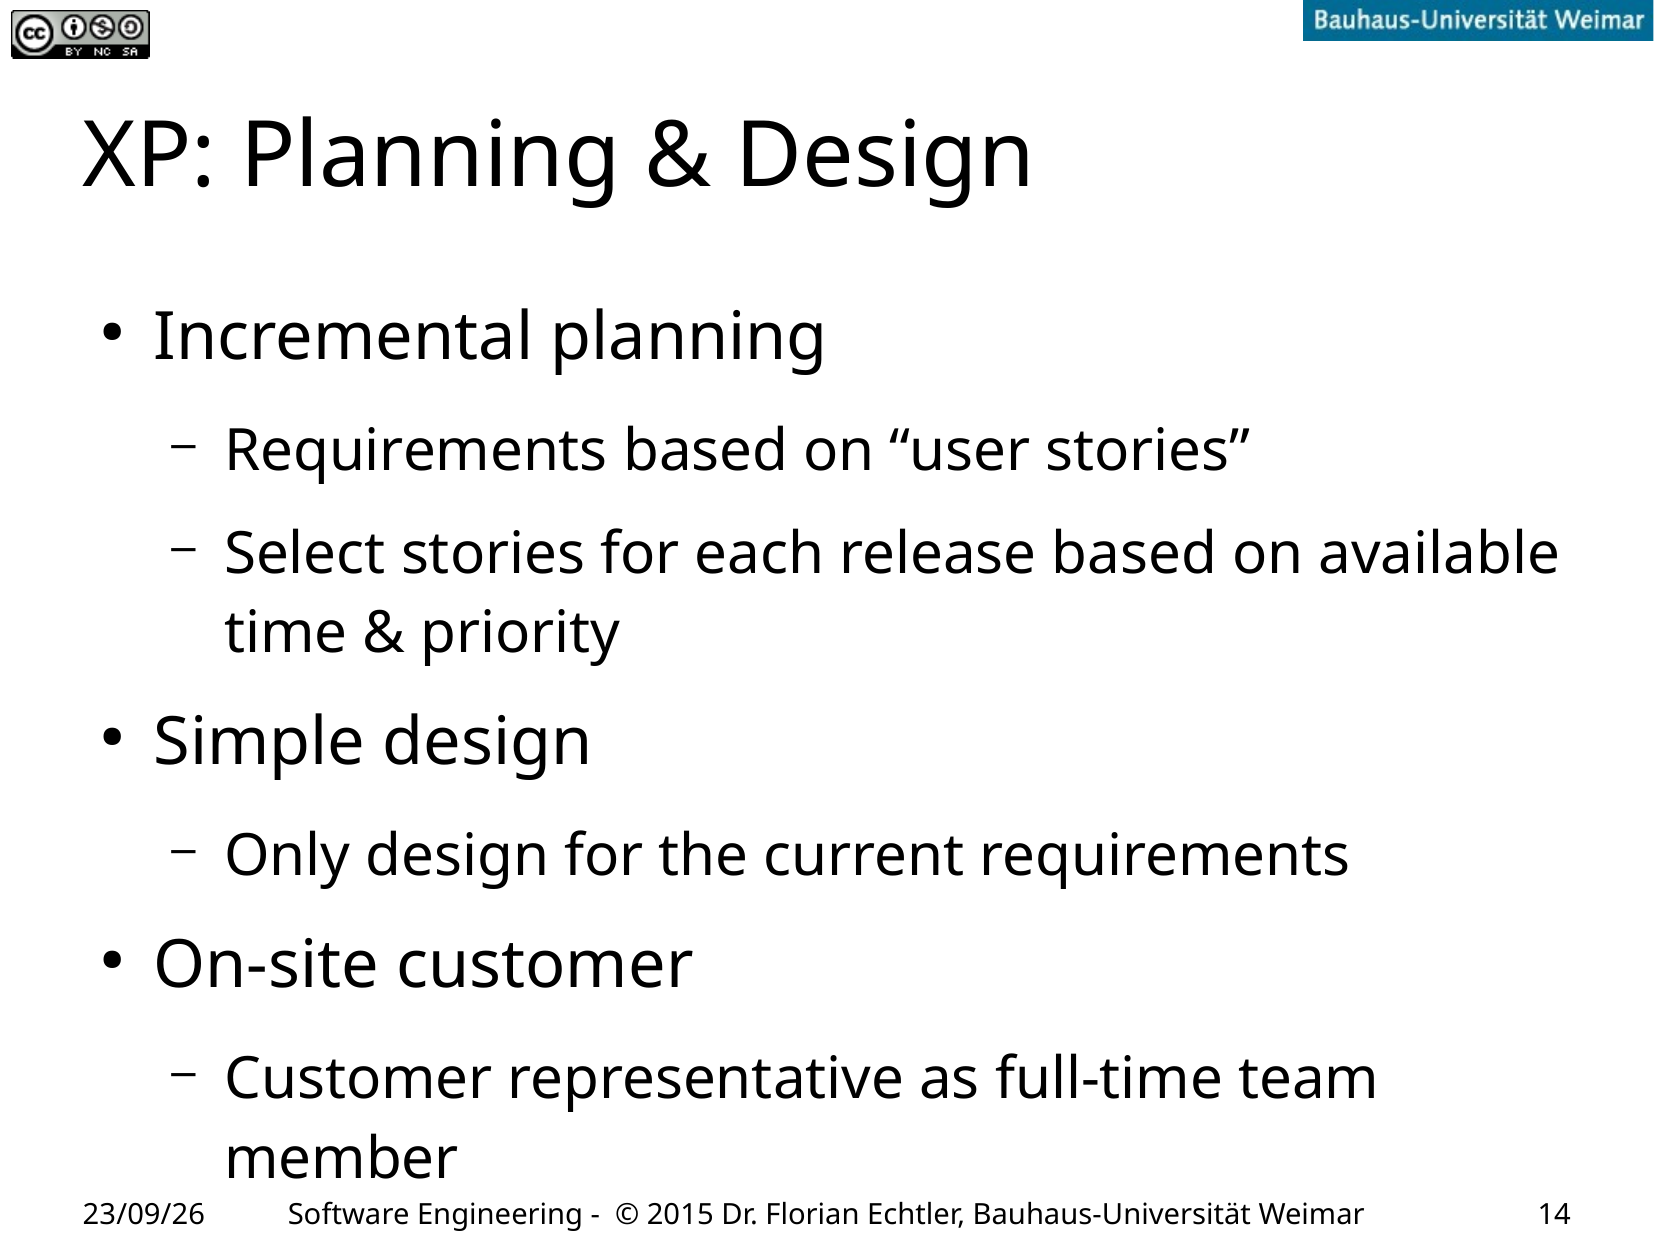

# XP: Planning & Design
Incremental planning
Requirements based on “user stories”
Select stories for each release based on available time & priority
Simple design
Only design for the current requirements
On-site customer
Customer representative as full-time team member
Software Engineering - © 2015 Dr. Florian Echtler, Bauhaus-Universität Weimar
14